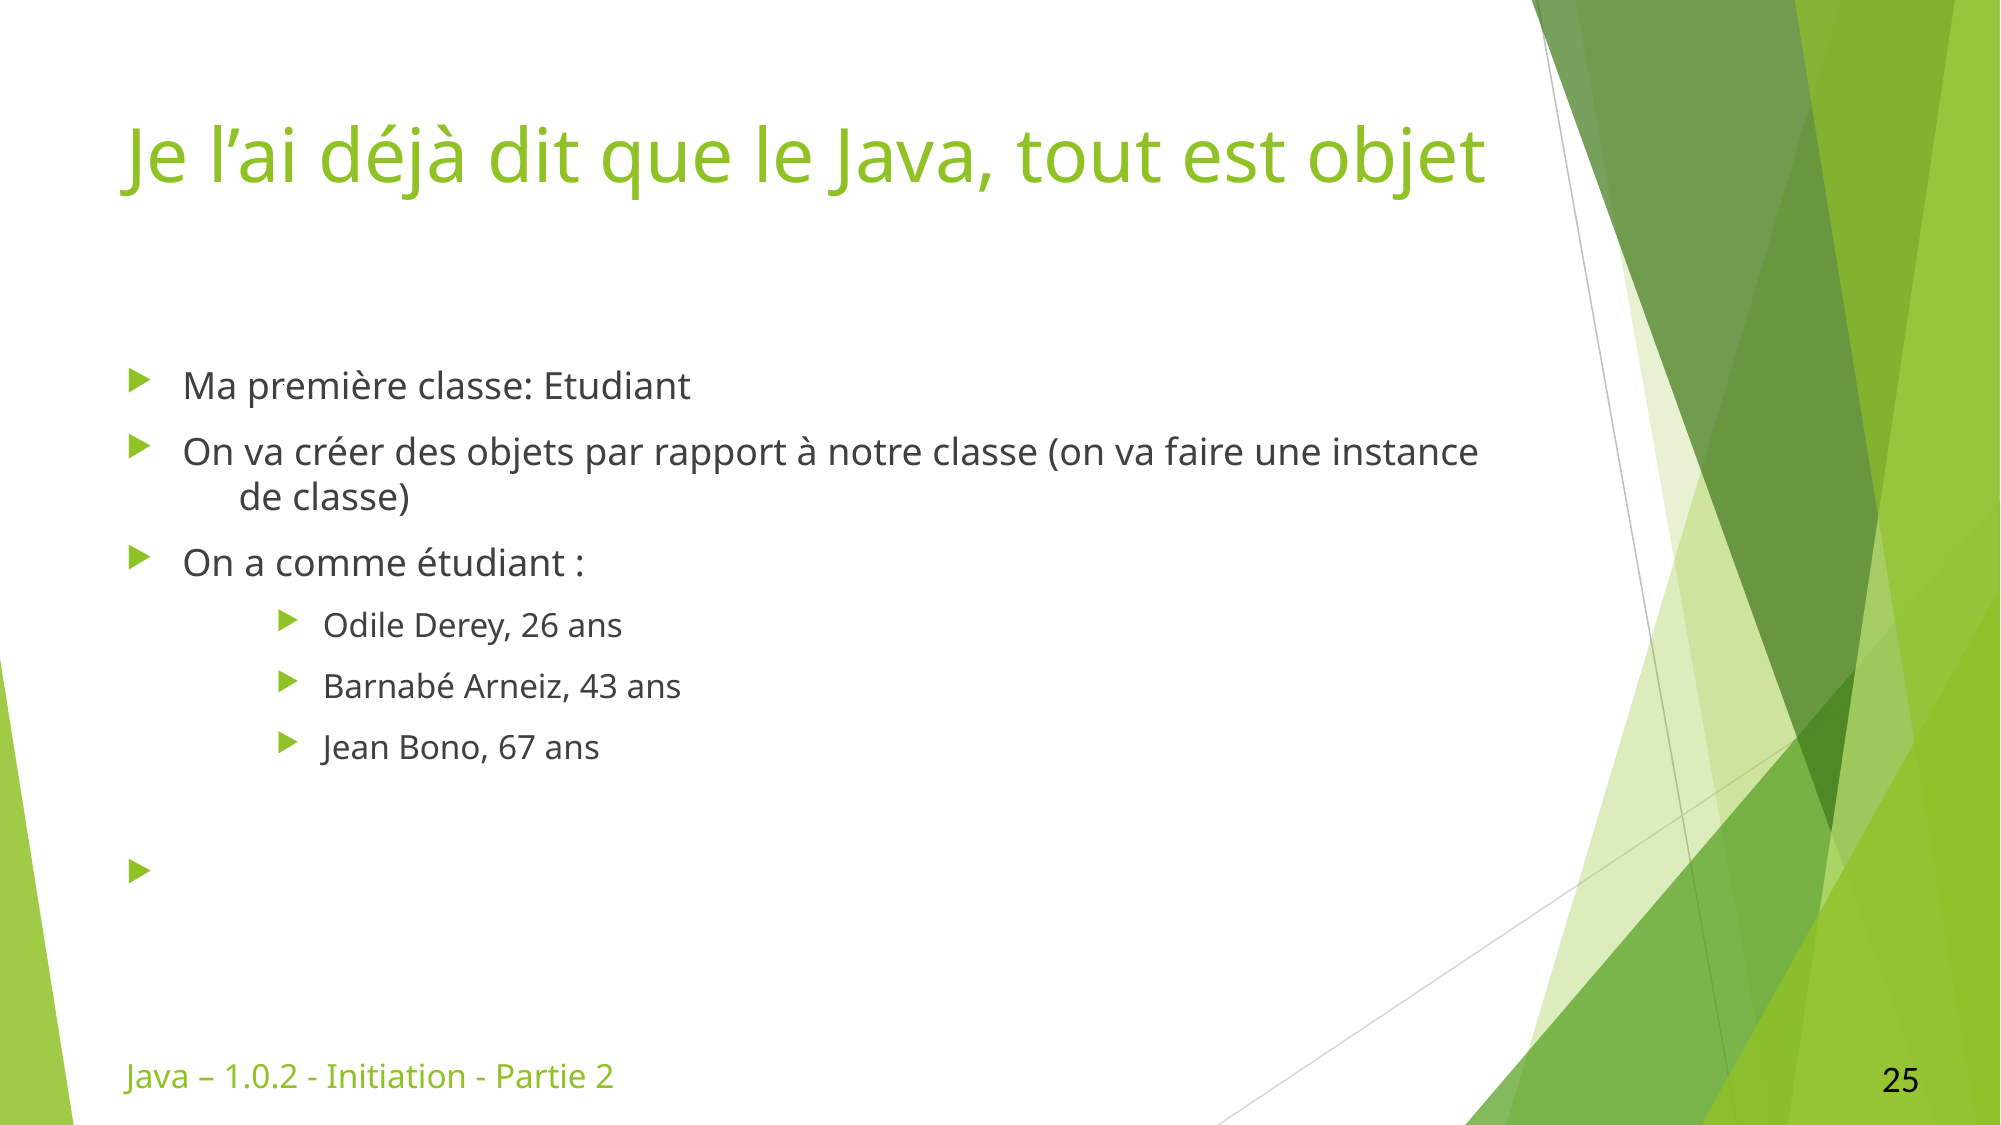

# Je l’ai déjà dit que le Java, tout est objet
Ma première classe: Etudiant
On va créer des objets par rapport à notre classe (on va faire une instance de classe)
On a comme étudiant :
Odile Derey, 26 ans
Barnabé Arneiz, 43 ans
Jean Bono, 67 ans
Java – 1.0.2 - Initiation - Partie 2